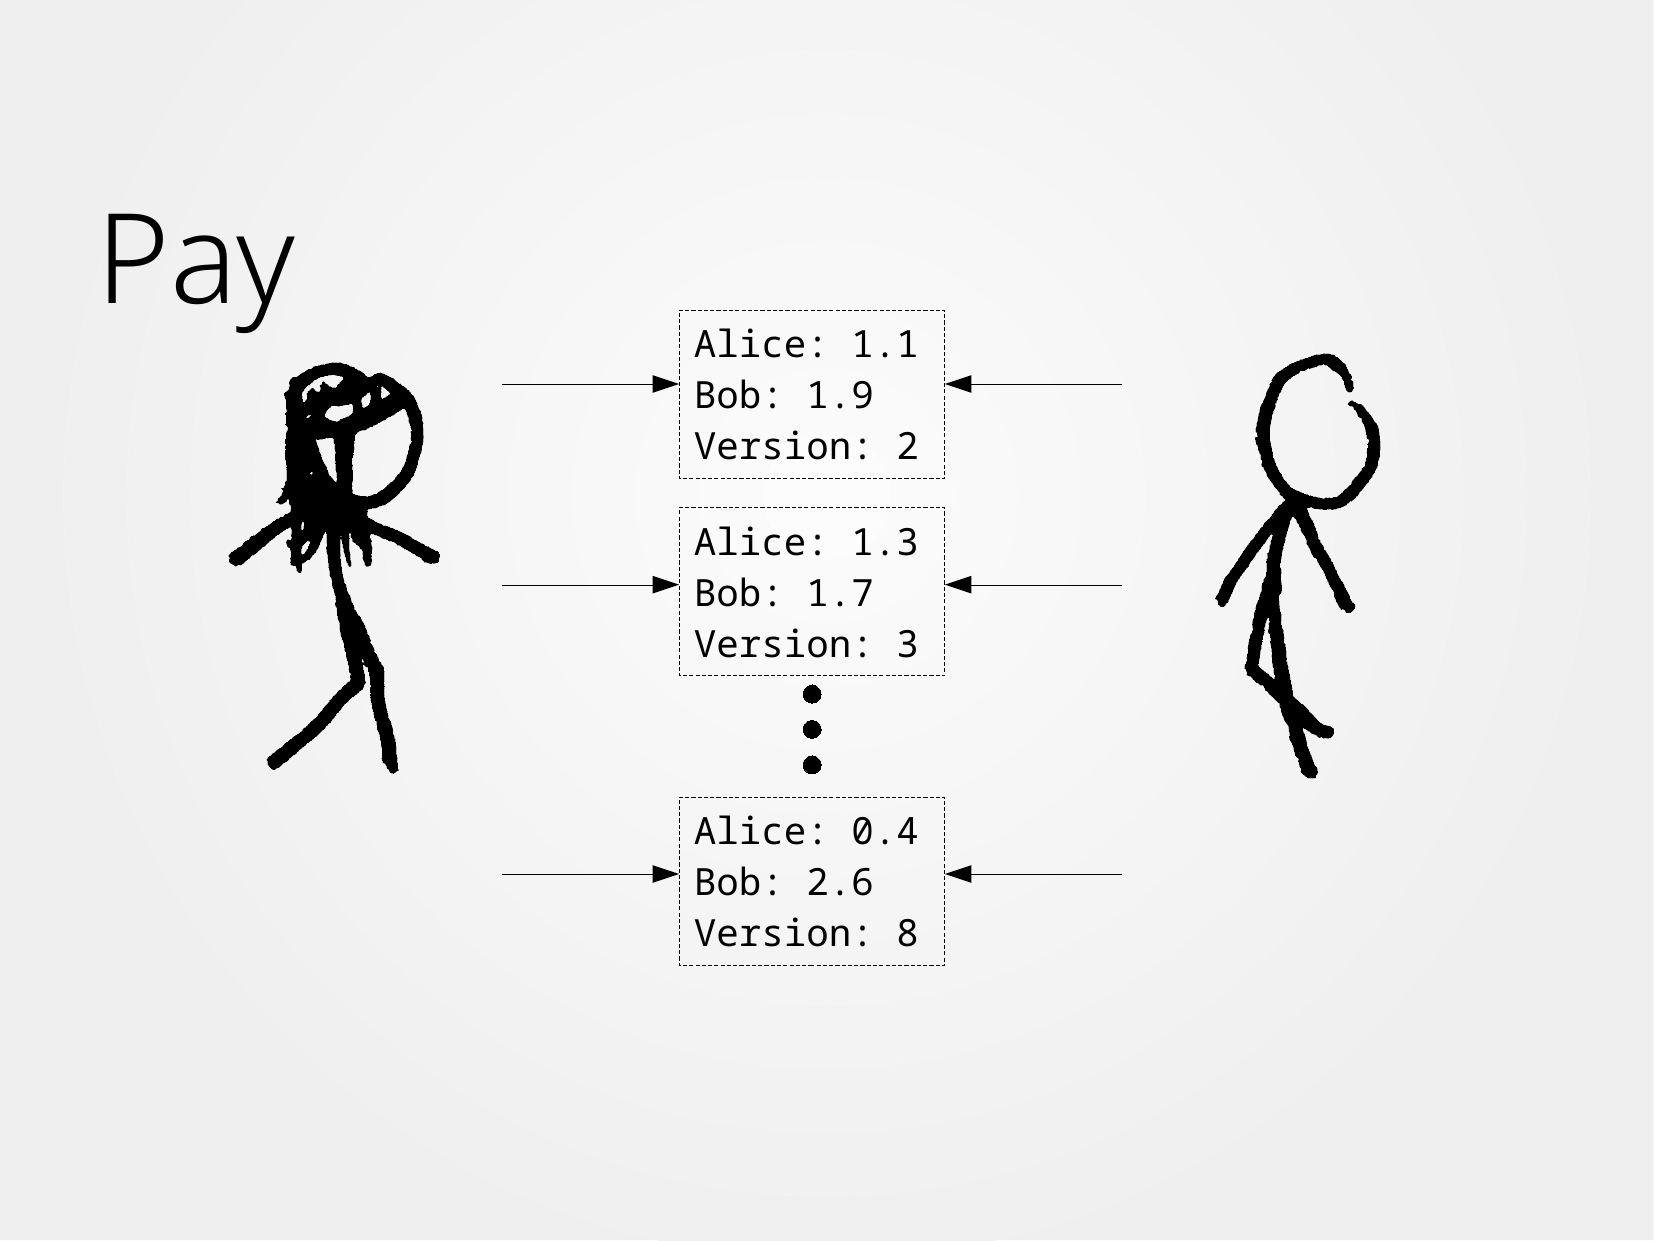

# Pay
Alice: 1.1
Bob: 1.9
Version: 2
Alice: 1.3
Bob: 1.7
Version: 3
Alice: 0.4
Bob: 2.6
Version: 8